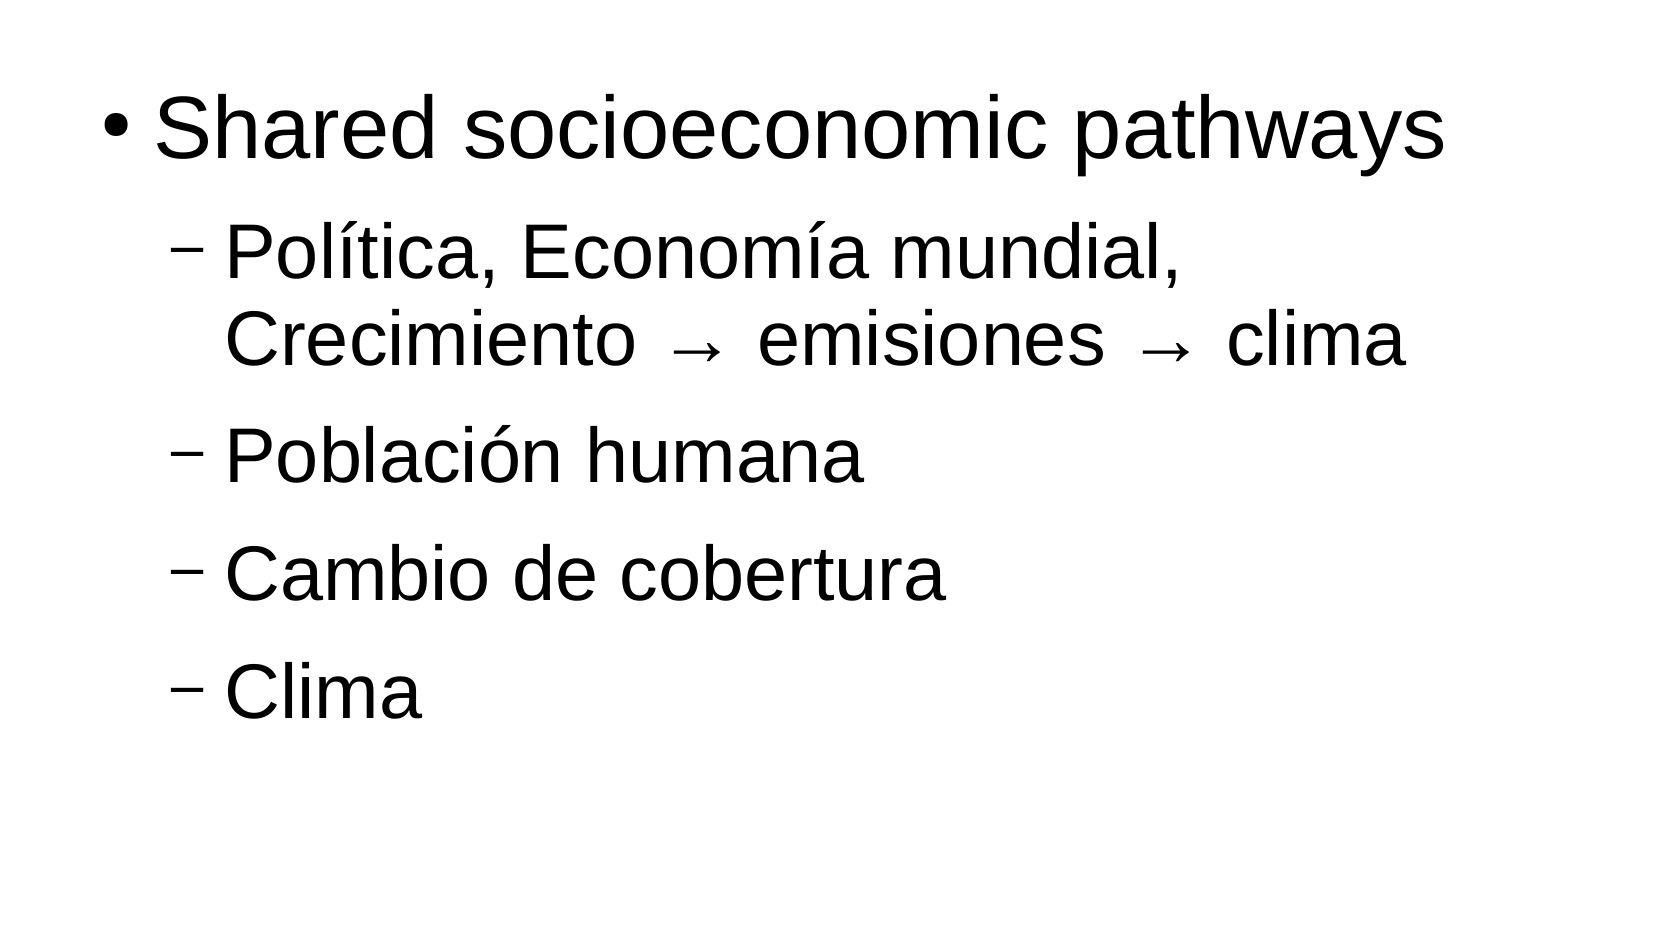

# Shared socioeconomic pathways
Política, Economía mundial, Crecimiento → emisiones → clima
Población humana
Cambio de cobertura
Clima